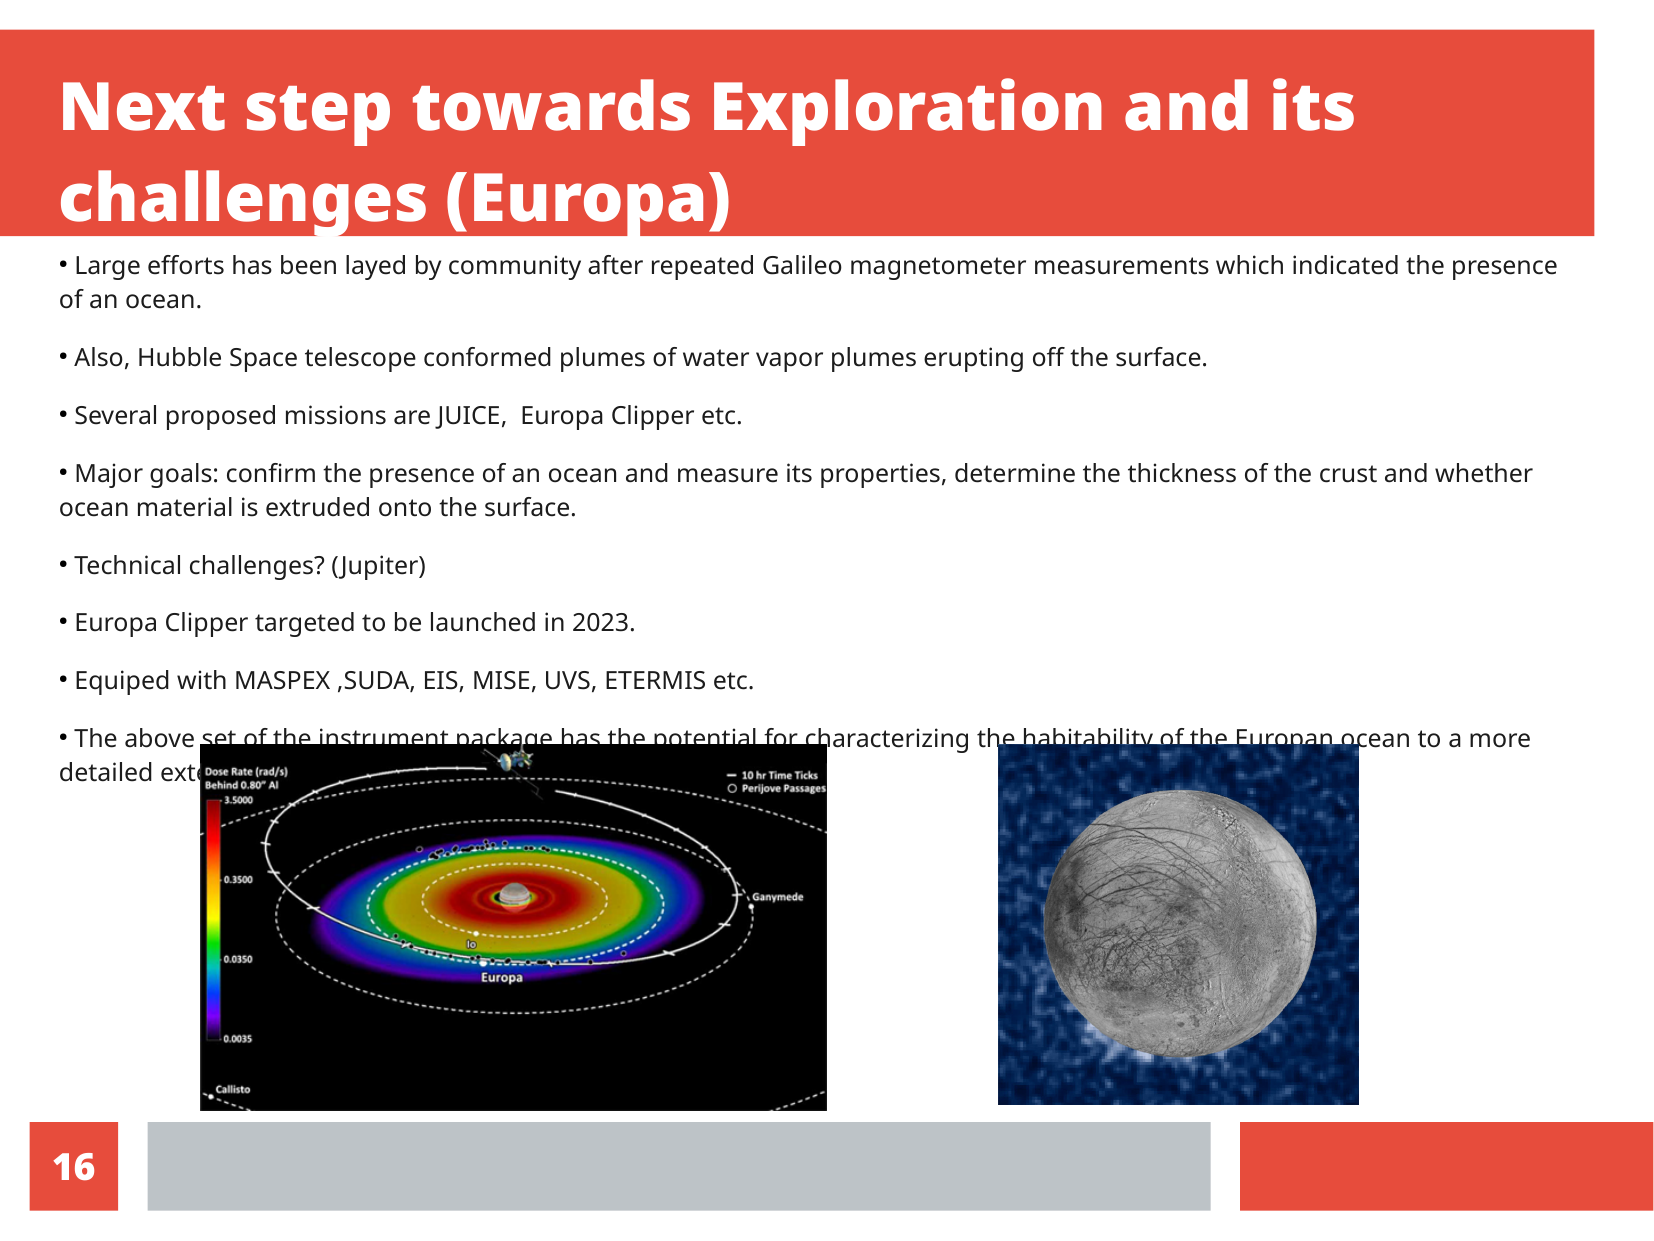

# Next step towards Exploration and its challenges (Europa)
 Large efforts has been layed by community after repeated Galileo magnetometer measurements which indicated the presence of an ocean.
 Also, Hubble Space telescope conformed plumes of water vapor plumes erupting off the surface.
 Several proposed missions are JUICE, Europa Clipper etc.
 Major goals: confirm the presence of an ocean and measure its properties, determine the thickness of the crust and whether ocean material is extruded onto the surface.
 Technical challenges? (Jupiter)
 Europa Clipper targeted to be launched in 2023.
 Equiped with MASPEX ,SUDA, EIS, MISE, UVS, ETERMIS etc.
 The above set of the instrument package has the potential for characterizing the habitability of the Europan ocean to a more detailed extent than Cassini did for Enceladus.
16